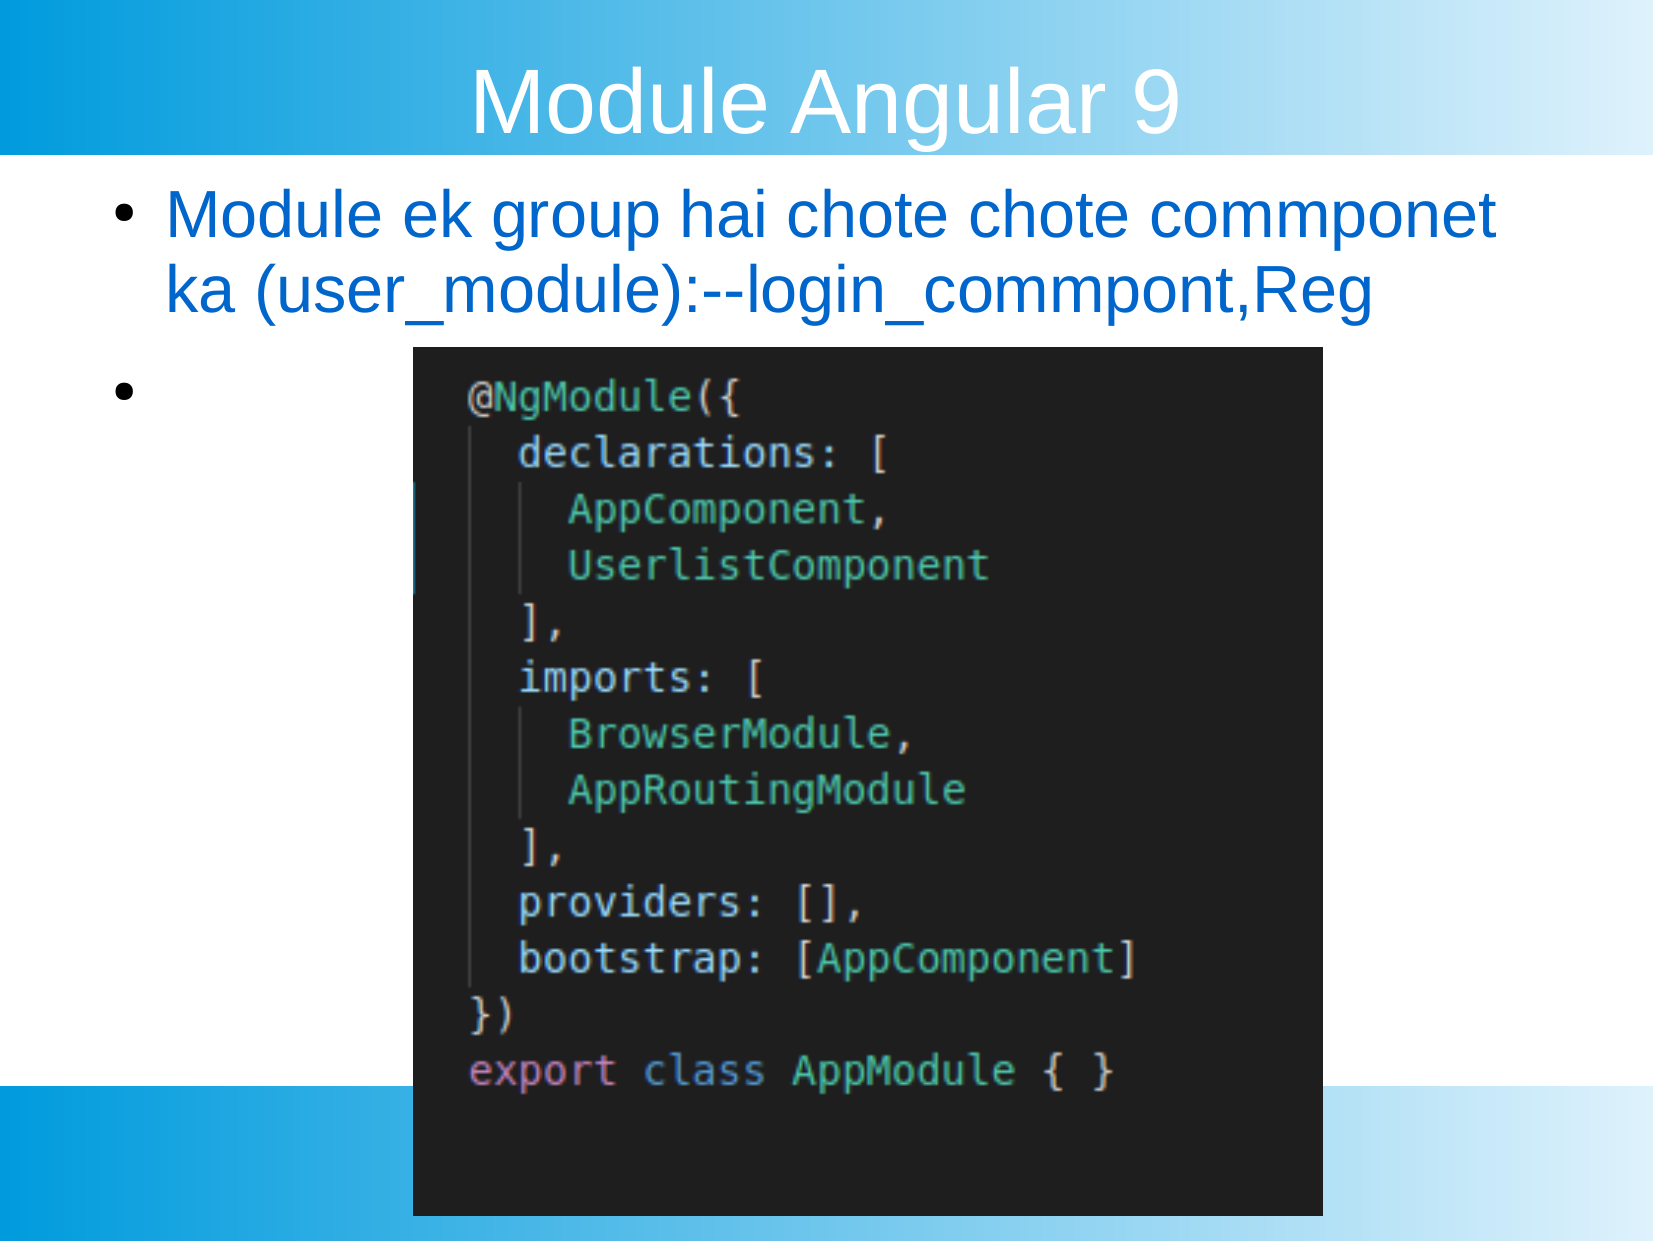

# Module Angular 9
Module ek group hai chote chote commponet ka (user_module):--login_commpont,Reg